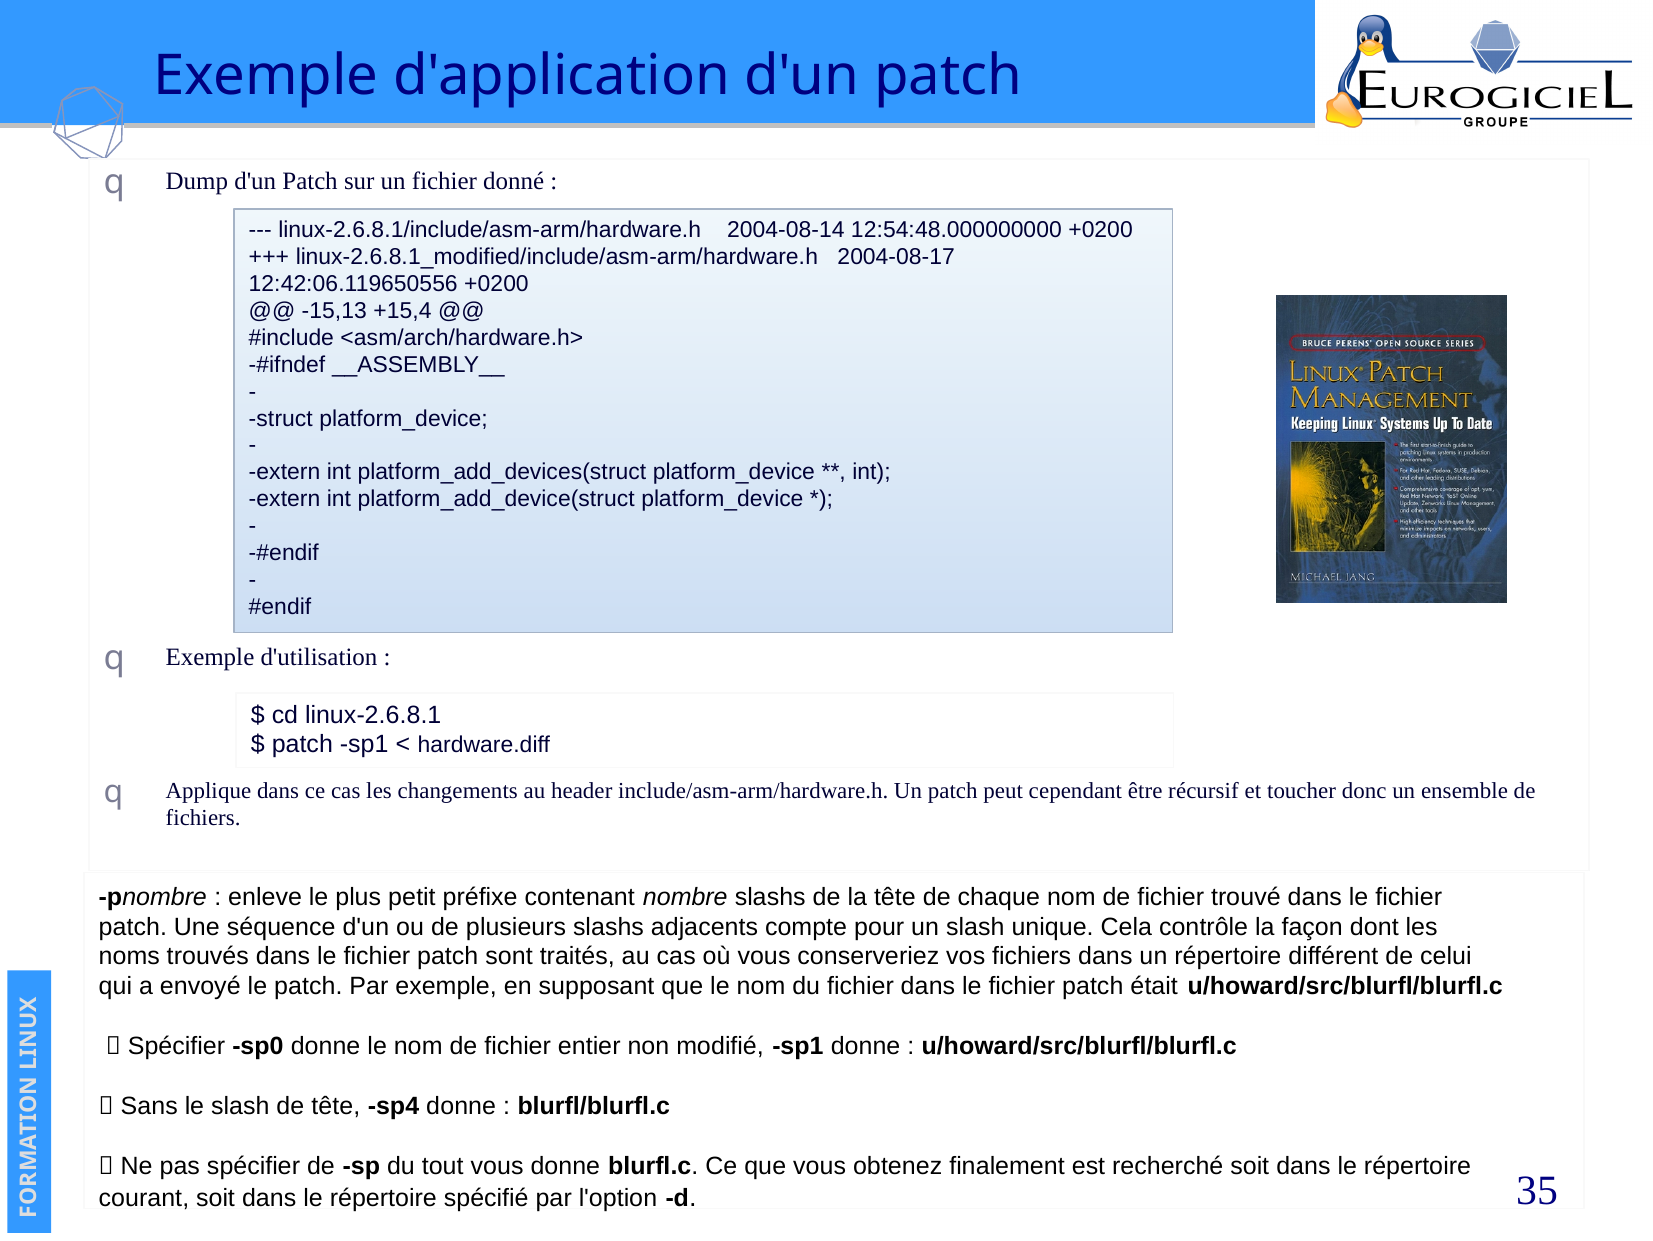

# Exemple d'application d'un patch
Dump d'un Patch sur un fichier donné :
Exemple d'utilisation :
Applique dans ce cas les changements au header include/asm-arm/hardware.h. Un patch peut cependant être récursif et toucher donc un ensemble de fichiers.
--- linux-2.6.8.1/include/asm-arm/hardware.h 2004-08-14 12:54:48.000000000 +0200
+++ linux-2.6.8.1_modified/include/asm-arm/hardware.h 2004-08-17 12:42:06.119650556 +0200
@@ -15,13 +15,4 @@
#include <asm/arch/hardware.h>
-#ifndef __ASSEMBLY__
-
-struct platform_device;
-
-extern int platform_add_devices(struct platform_device **, int);
-extern int platform_add_device(struct platform_device *);
-
-#endif
-
#endif
$ cd linux-2.6.8.1
$ patch -sp1 < hardware.diff
-pnombre : enleve le plus petit préfixe contenant nombre slashs de la tête de chaque nom de fichier trouvé dans le fichier
patch. Une séquence d'un ou de plusieurs slashs adjacents compte pour un slash unique. Cela contrôle la façon dont les
noms trouvés dans le fichier patch sont traités, au cas où vous conserveriez vos fichiers dans un répertoire différent de celui
qui a envoyé le patch. Par exemple, en supposant que le nom du fichier dans le fichier patch était u/howard/src/blurfl/blurfl.c
  Spécifier -sp0 donne le nom de fichier entier non modifié, -sp1 donne : u/howard/src/blurfl/blurfl.c
 Sans le slash de tête, -sp4 donne : blurfl/blurfl.c
 Ne pas spécifier de -sp du tout vous donne blurfl.c. Ce que vous obtenez finalement est recherché soit dans le répertoire courant, soit dans le répertoire spécifié par l'option -d.